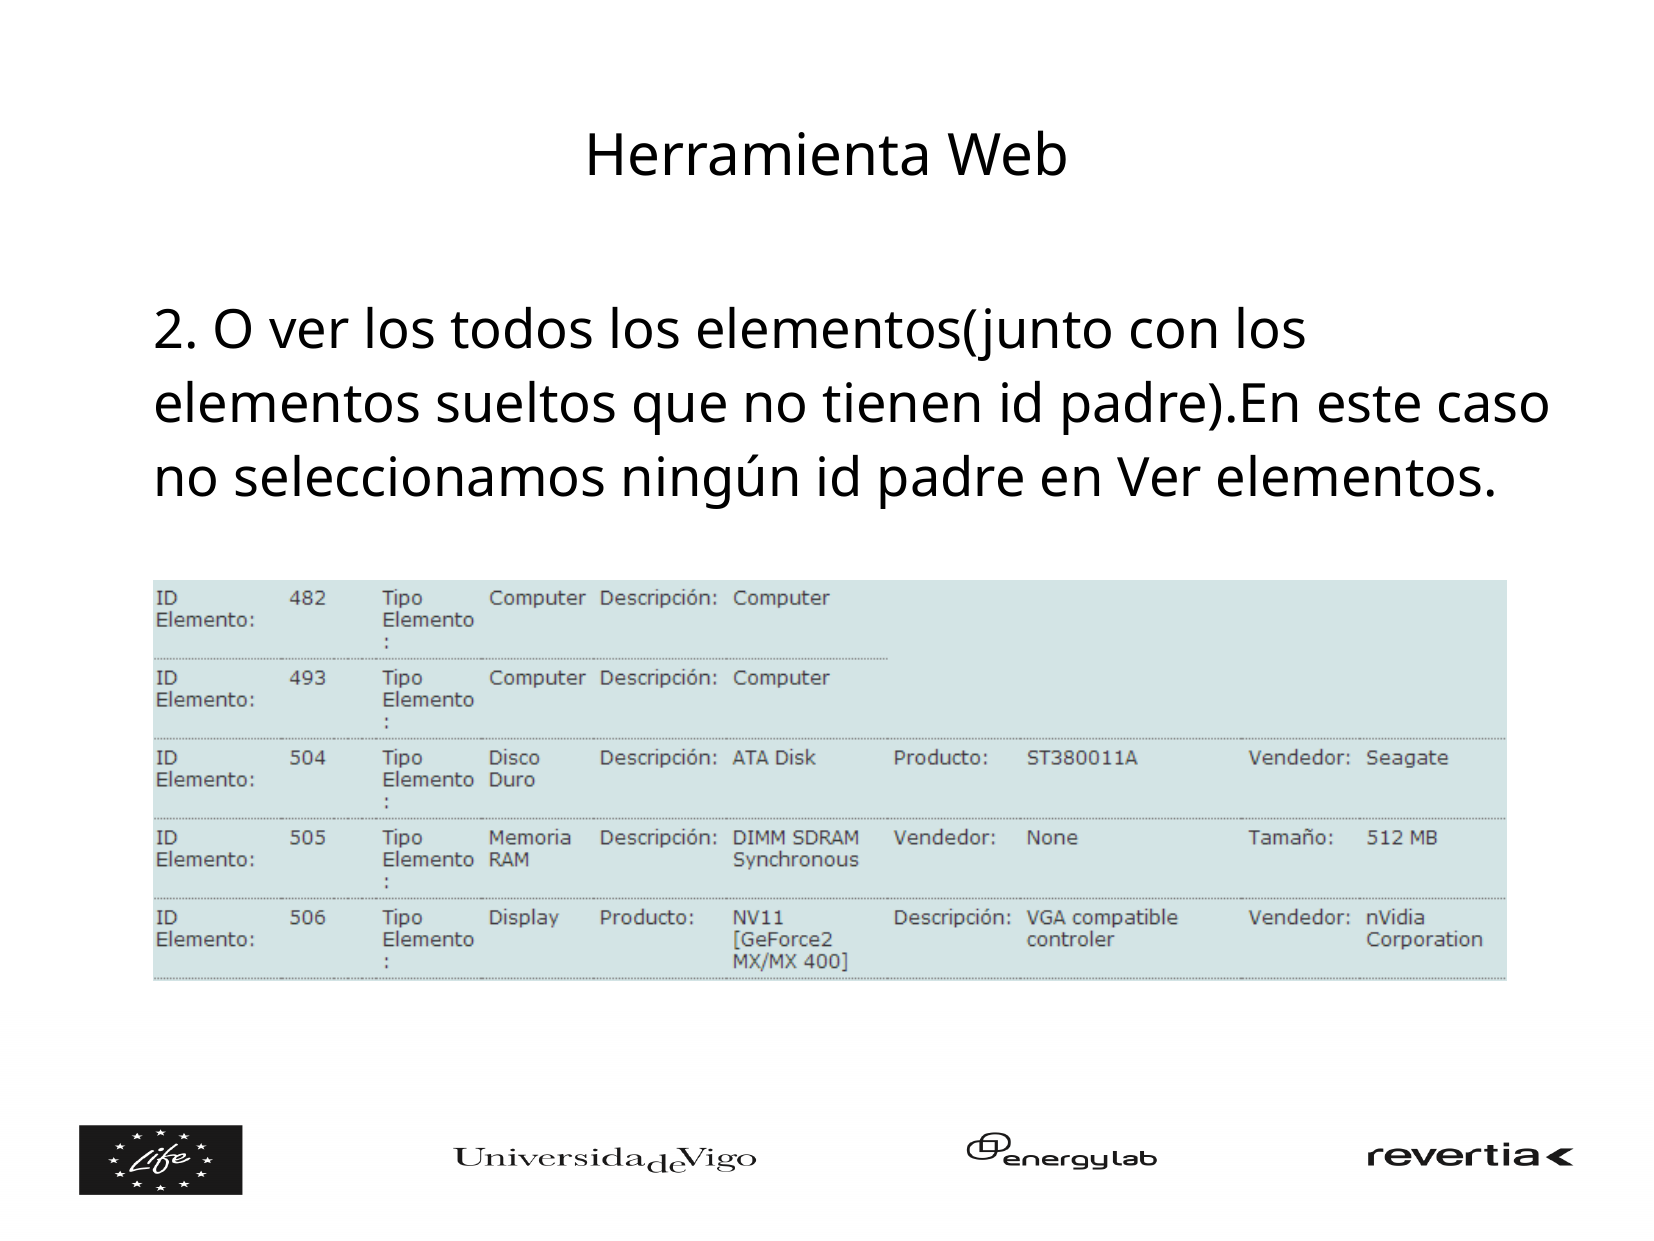

# Herramienta Web
2. O ver los todos los elementos(junto con los elementos sueltos que no tienen id padre).En este caso no seleccionamos ningún id padre en Ver elementos.